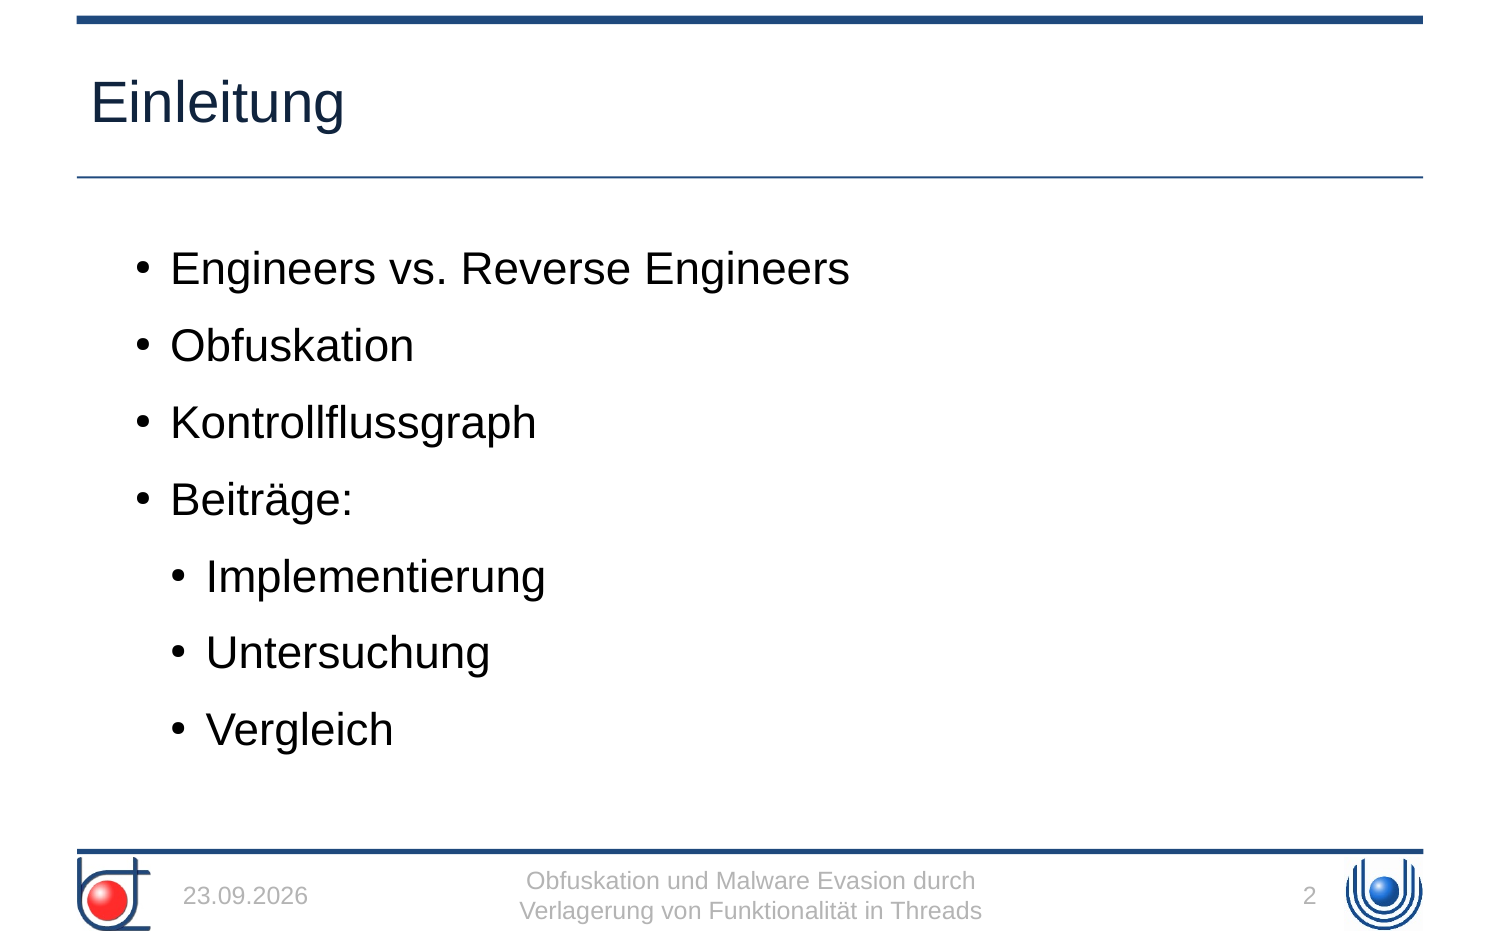

# Einleitung
Engineers vs. Reverse Engineers
Obfuskation
Kontrollflussgraph
Beiträge:
Implementierung
Untersuchung
Vergleich
Obfuskation und Malware Evasion durch Verlagerung von Funktionalität in Threads